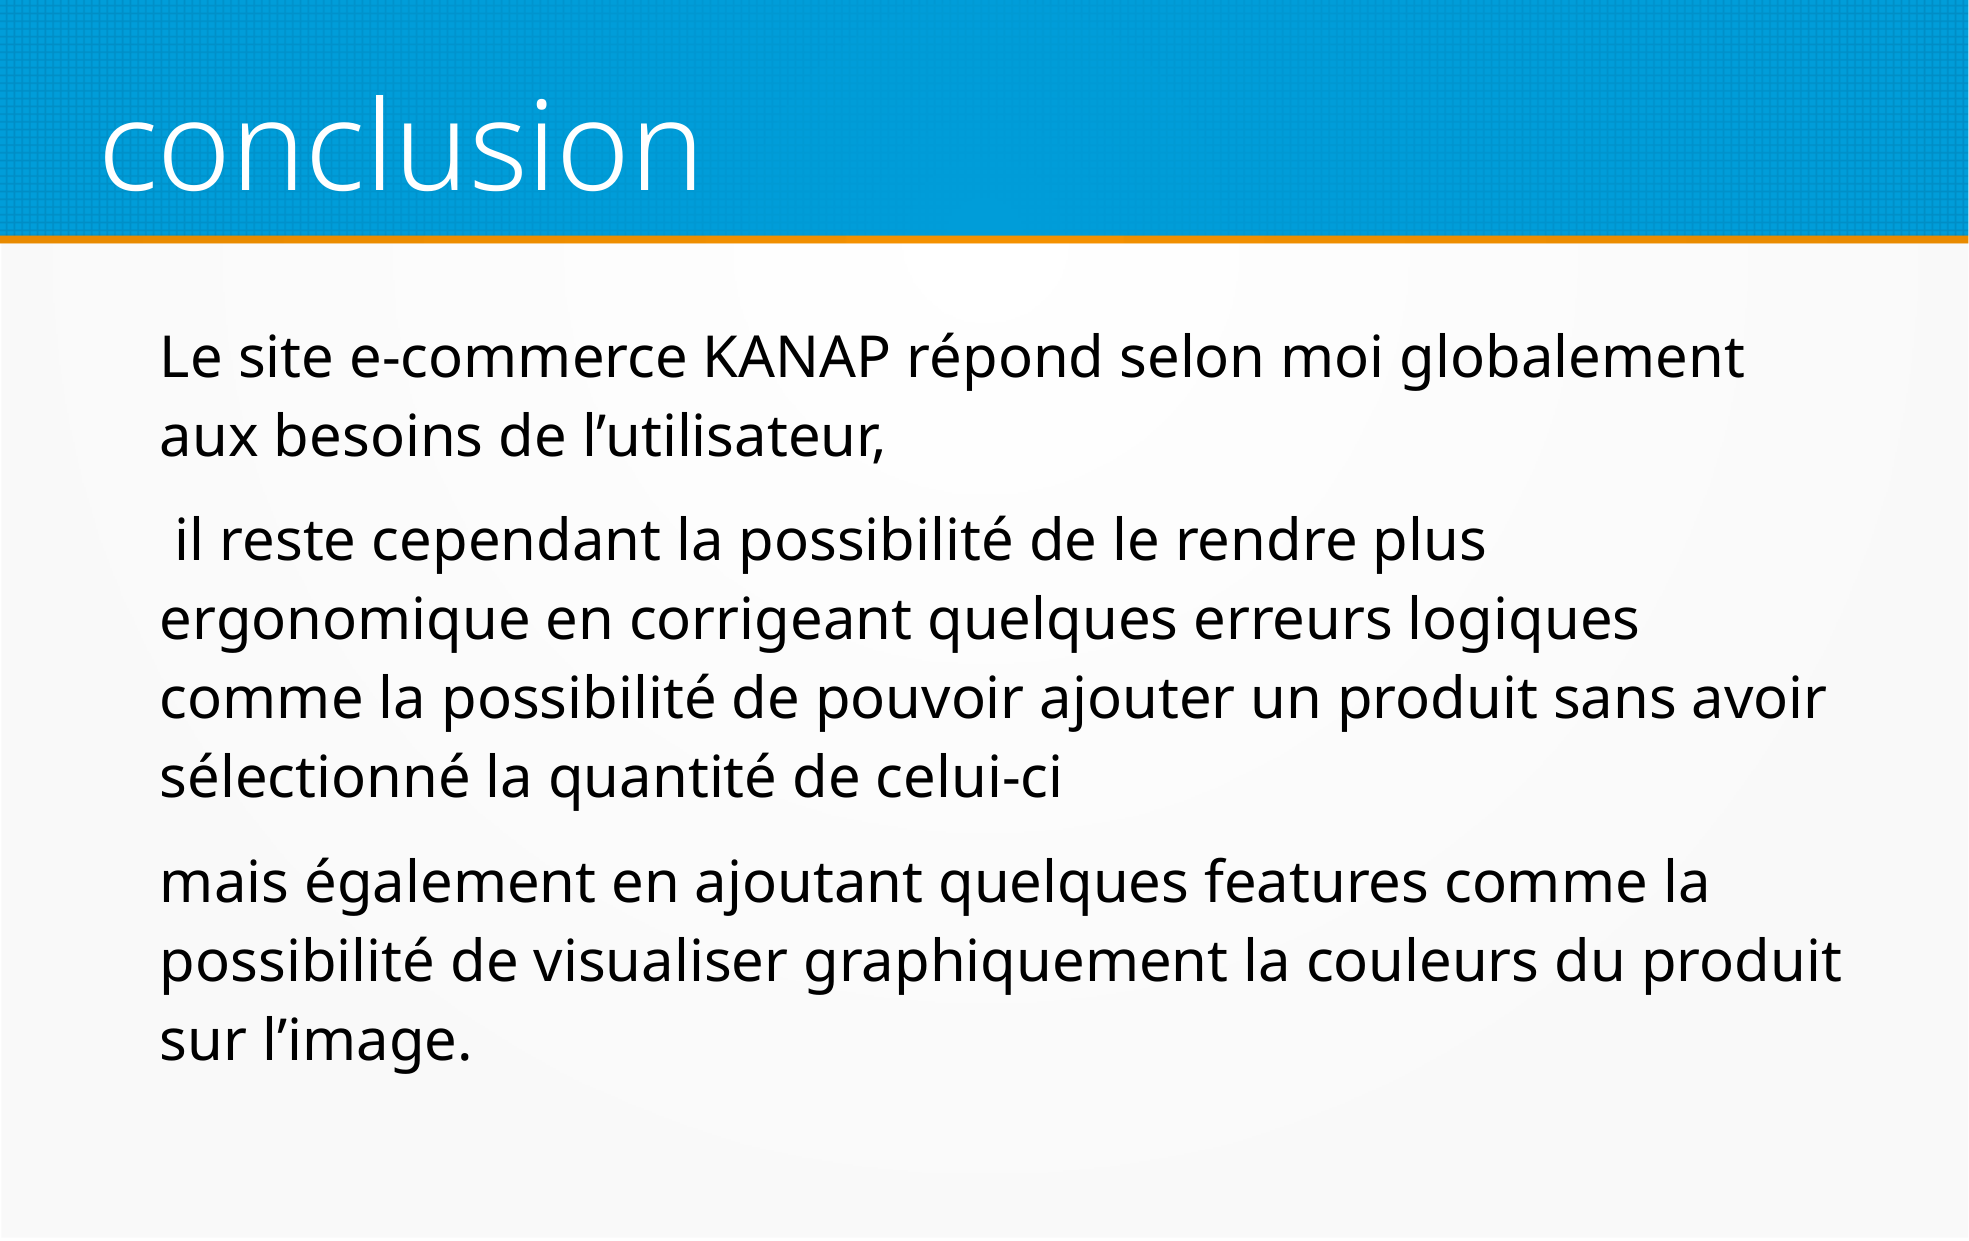

# conclusion
Le site e-commerce KANAP répond selon moi globalement aux besoins de l’utilisateur,
 il reste cependant la possibilité de le rendre plus ergonomique en corrigeant quelques erreurs logiques comme la possibilité de pouvoir ajouter un produit sans avoir sélectionné la quantité de celui-ci
mais également en ajoutant quelques features comme la possibilité de visualiser graphiquement la couleurs du produit sur l’image.